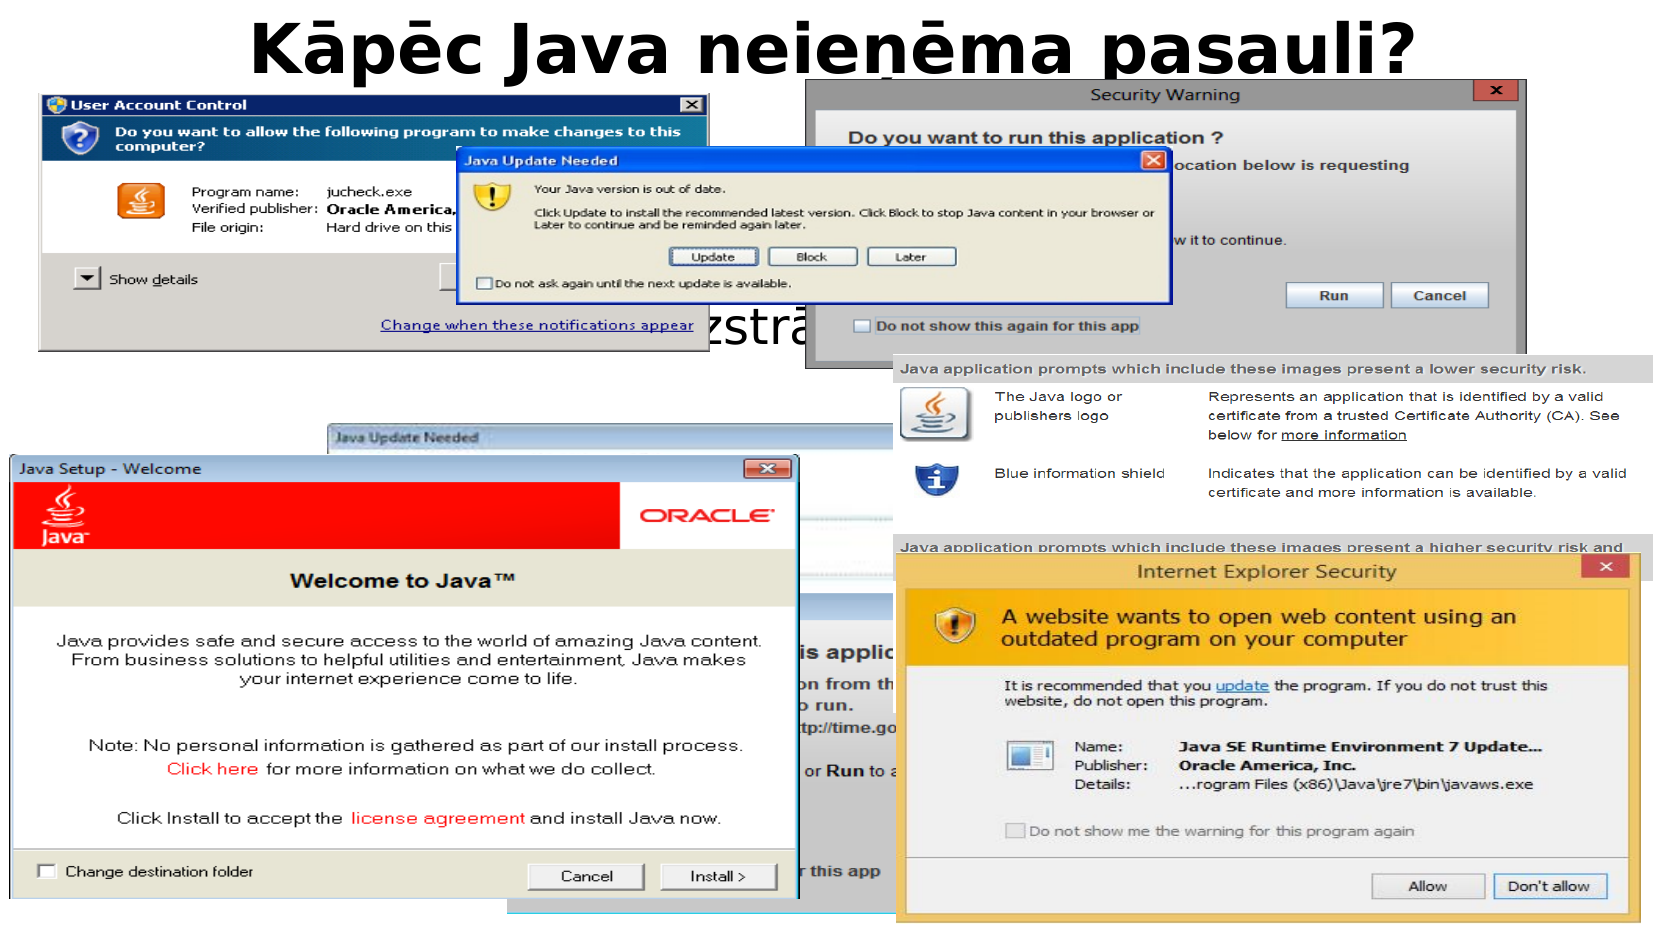

Kāpēc Java neieņēma pasauli?
# Jo pasauli ieņēma Windows operētājsistēma
Un Microsoft nolēma izstrādāt savu C# valodu